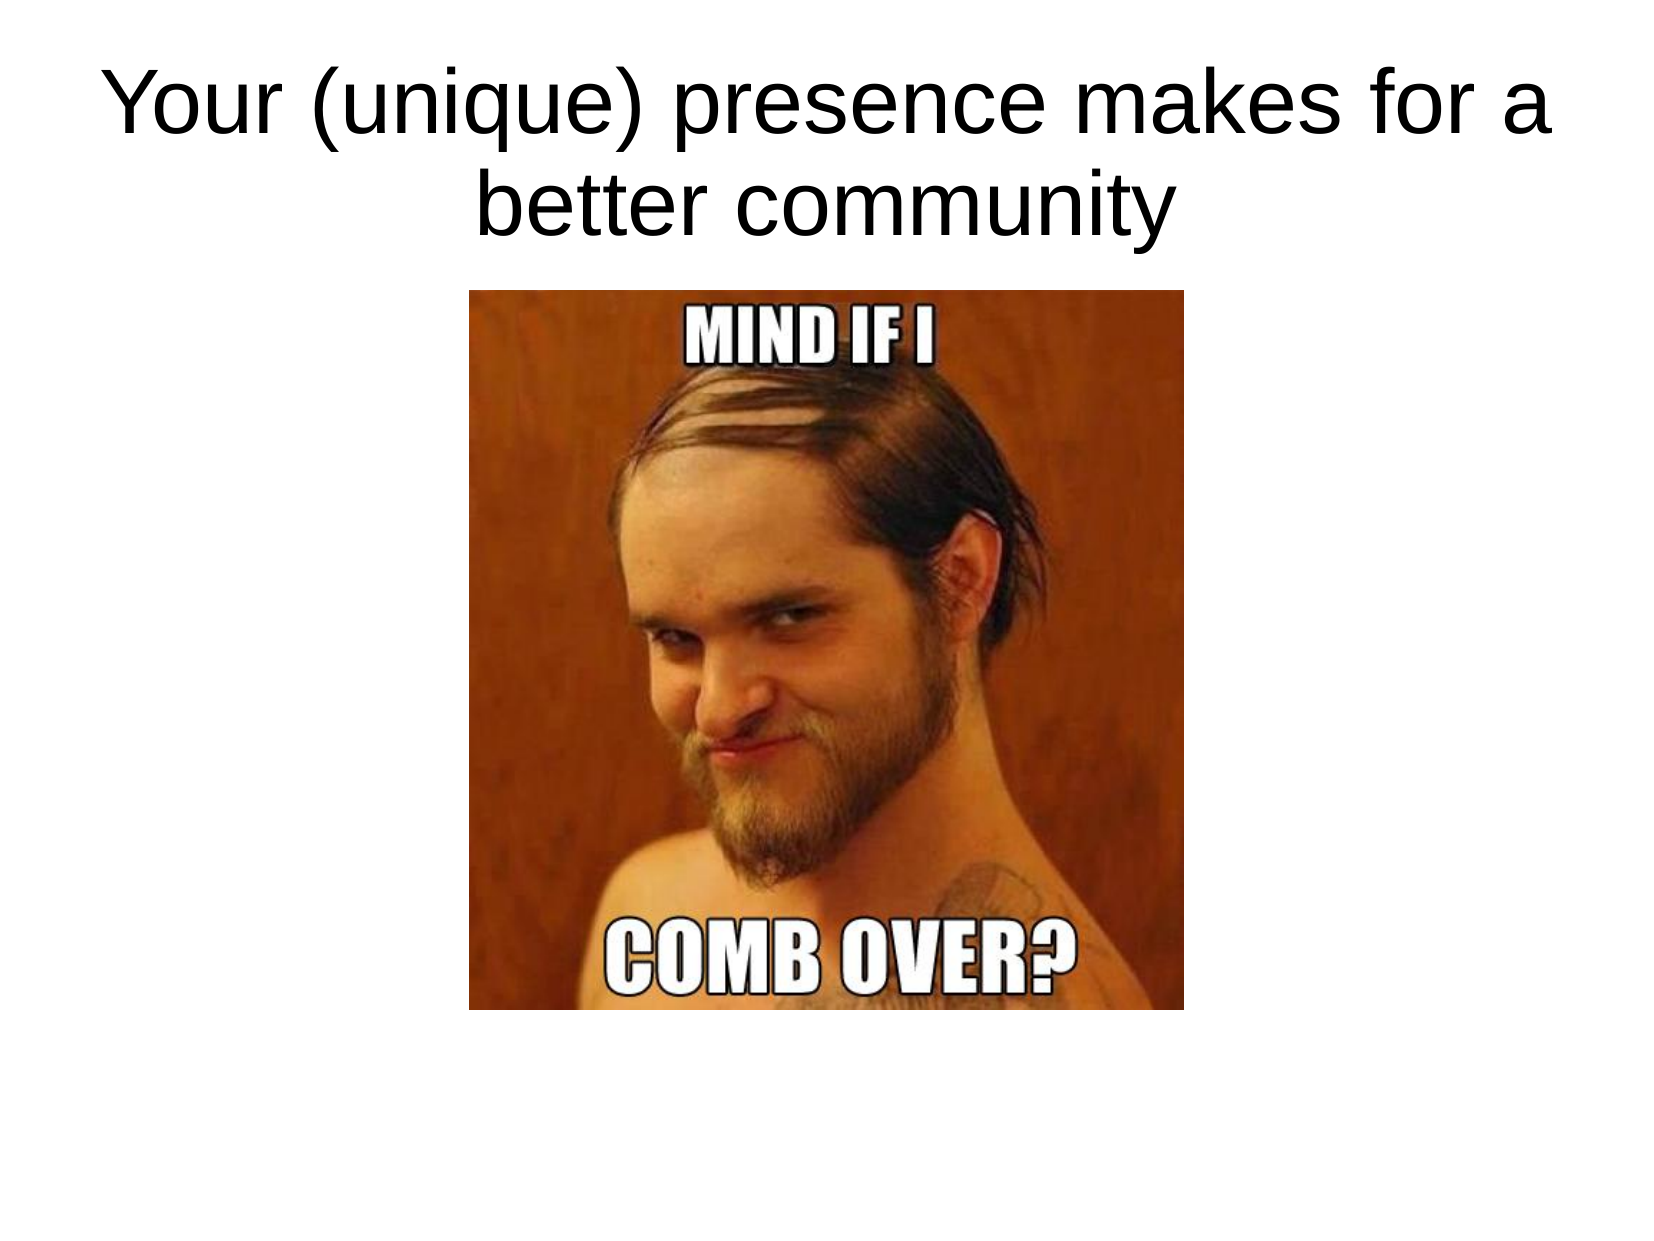

# Your (unique) presence makes for a better community